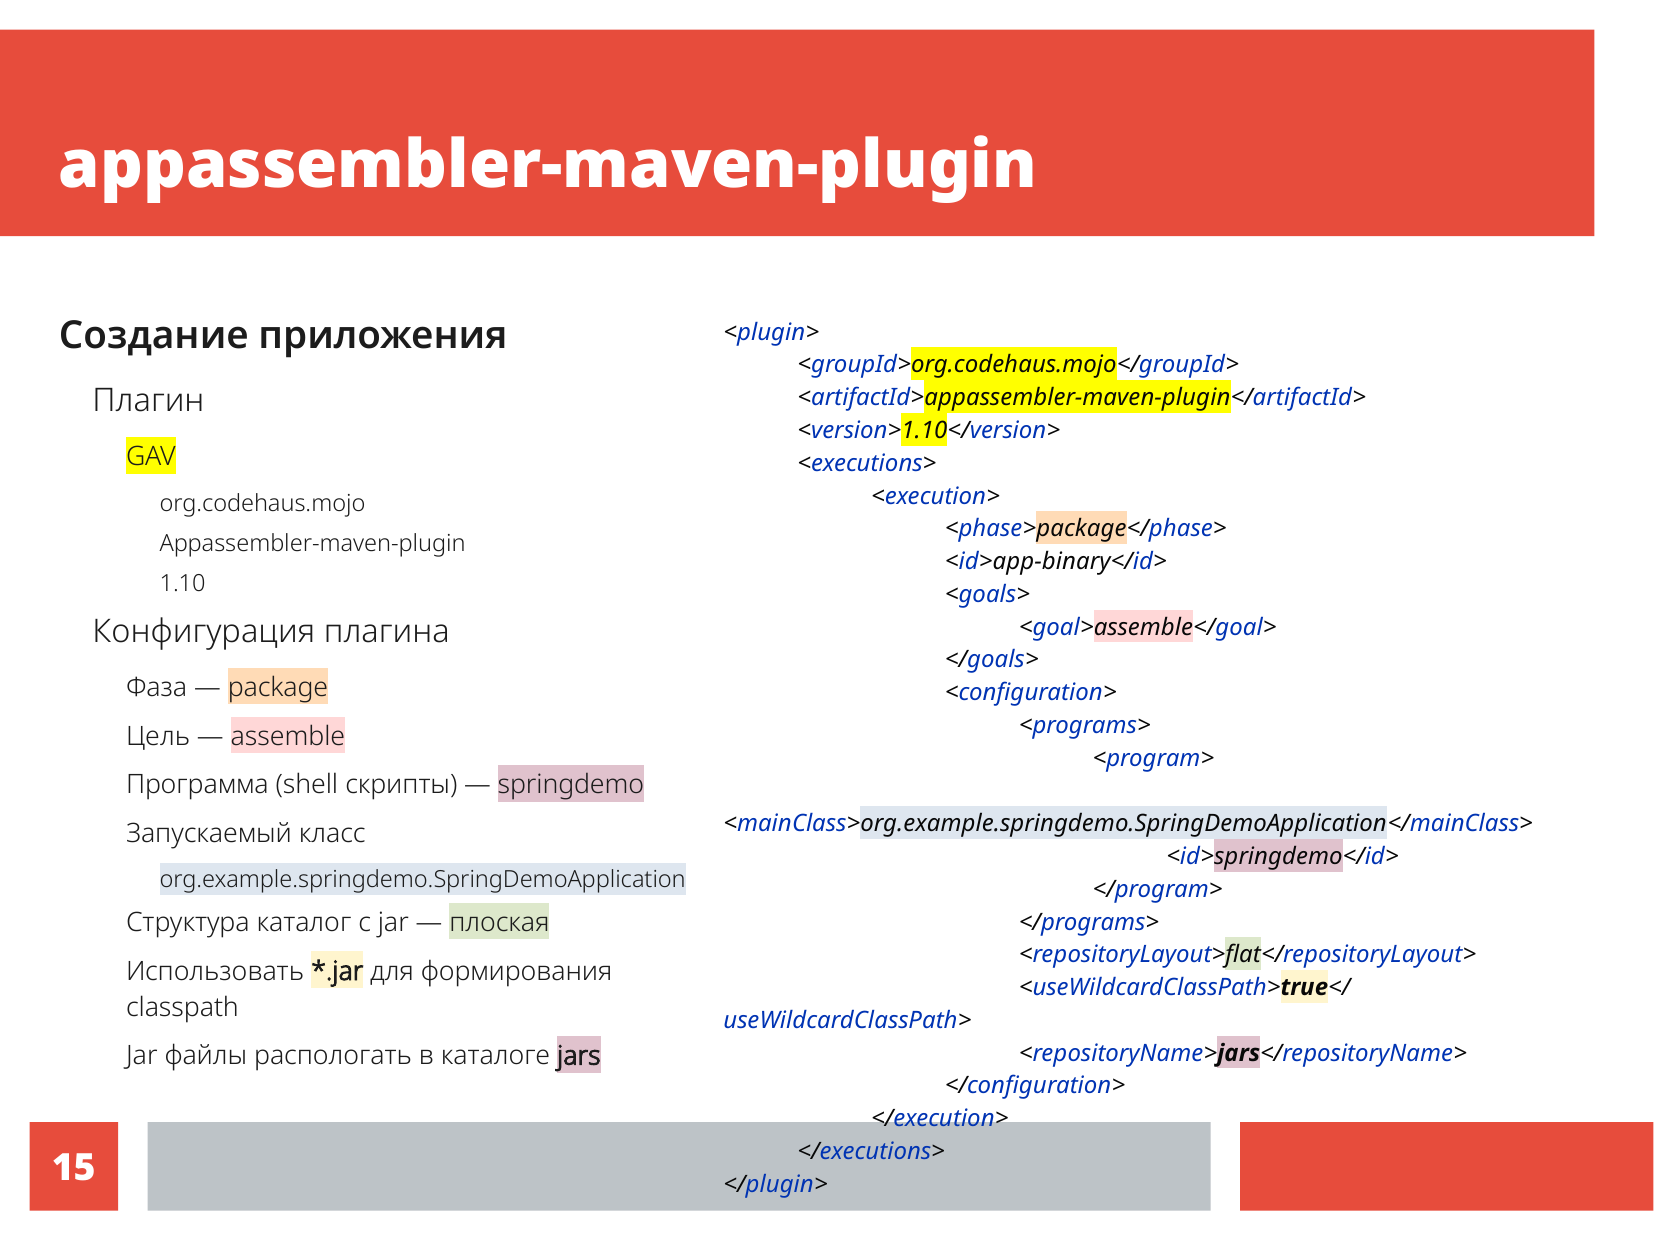

# appassembler-maven-plugin
Создание приложения
Плагин
GAV
org.codehaus.mojo
Appassembler-maven-plugin
1.10
Конфигурация плагина
Фаза — package
Цель — assemble
Программа (shell скрипты) — springdemo
Запускаемый класс
org.example.springdemo.SpringDemoApplication
Структура каталог с jar — плоская
Использовать *.jar для формирования classpath
Jar файлы распологать в каталоге jars
<plugin>
	<groupId>org.codehaus.mojo</groupId>
	<artifactId>appassembler-maven-plugin</artifactId>
	<version>1.10</version>
	<executions>
		<execution>
			<phase>package</phase>
			<id>app-binary</id>
			<goals>
				<goal>assemble</goal>
			</goals>
			<configuration>
				<programs>
					<program>
						<mainClass>org.example.springdemo.SpringDemoApplication</mainClass>
						<id>springdemo</id>
					</program>
				</programs>
				<repositoryLayout>flat</repositoryLayout>
				<useWildcardClassPath>true</useWildcardClassPath>
				<repositoryName>jars</repositoryName>
			</configuration>
		</execution>
	</executions>
</plugin>
15